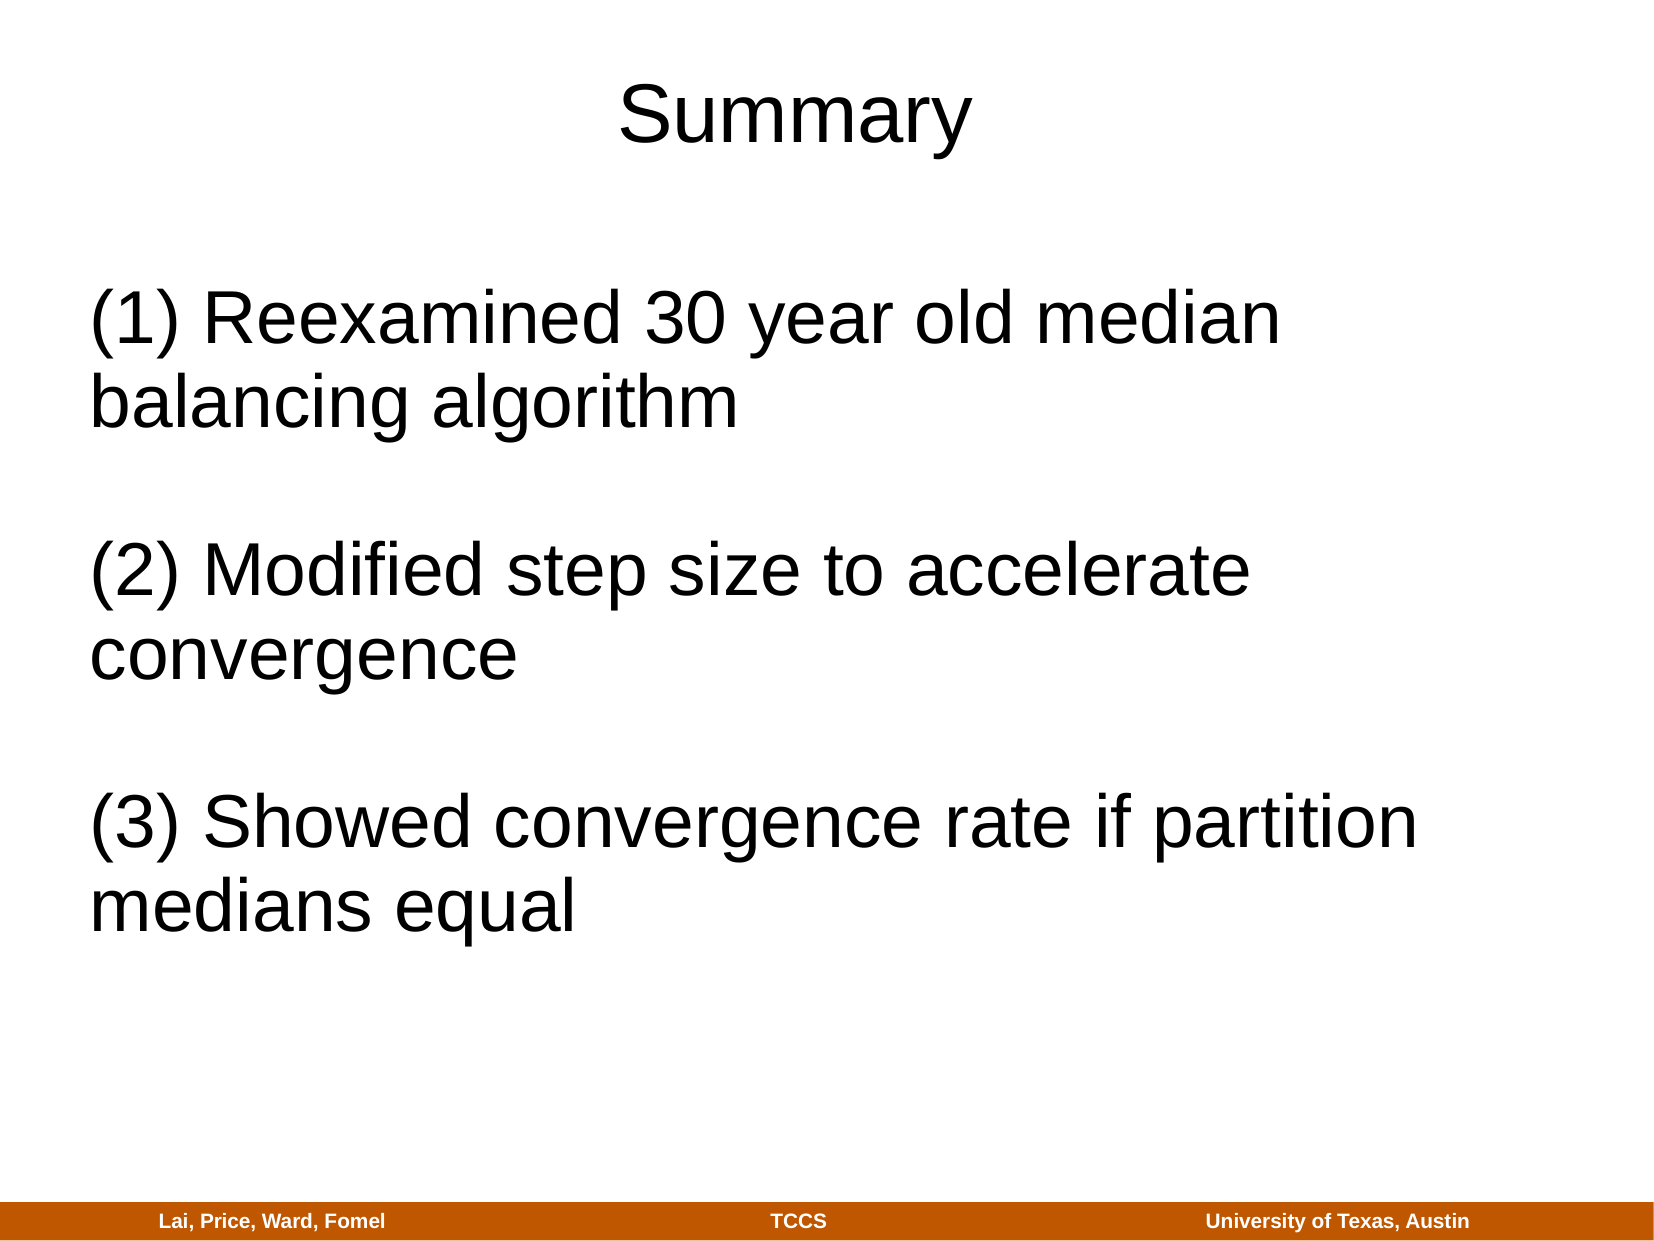

Summary
(1) Reexamined 30 year old median balancing algorithm
(2) Modified step size to accelerate convergence
(3) Showed convergence rate if partition medians equal